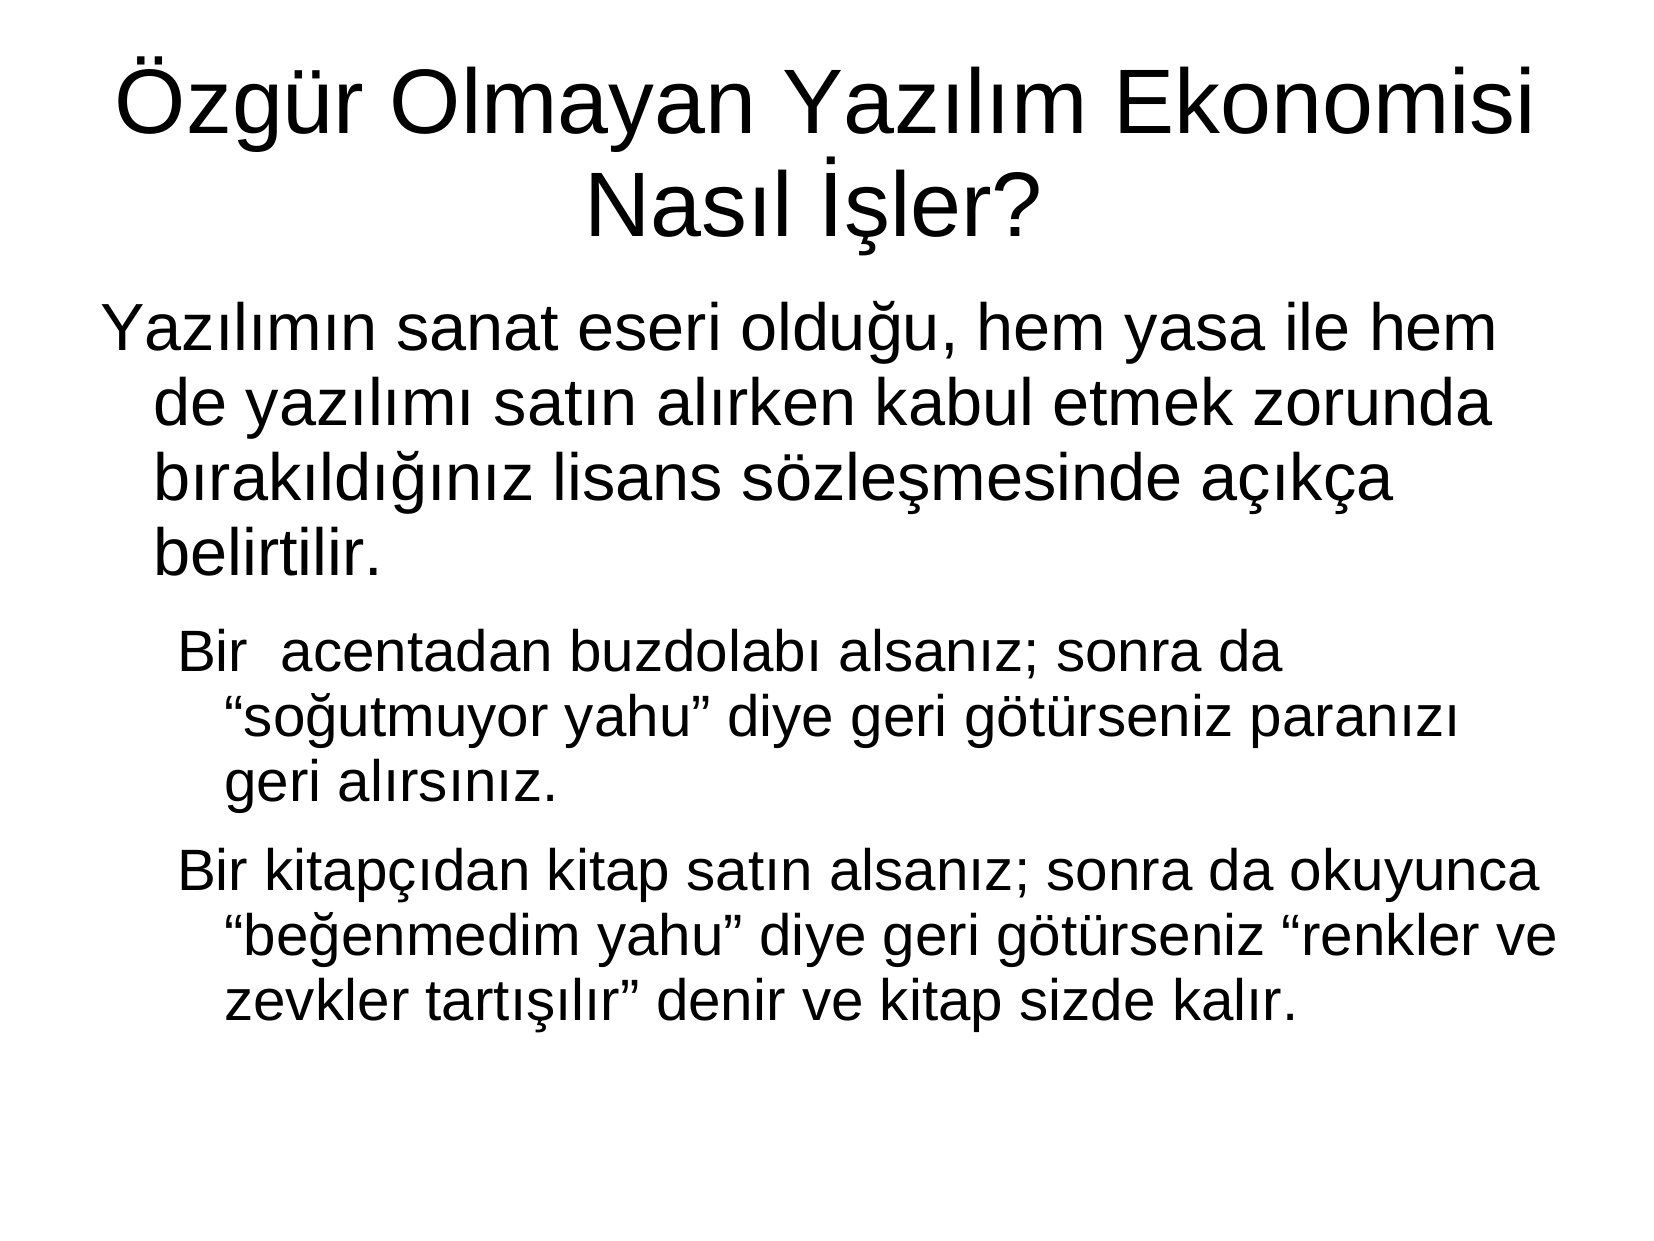

# Özgür Olmayan Yazılım Ekonomisi Nasıl İşler?
Yazılımın sanat eseri olduğu, hem yasa ile hem de yazılımı satın alırken kabul etmek zorunda bırakıldığınız lisans sözleşmesinde açıkça belirtilir.
Bir acentadan buzdolabı alsanız; sonra da “soğutmuyor yahu” diye geri götürseniz paranızı geri alırsınız.
Bir kitapçıdan kitap satın alsanız; sonra da okuyunca “beğenmedim yahu” diye geri götürseniz “renkler ve zevkler tartışılır” denir ve kitap sizde kalır.